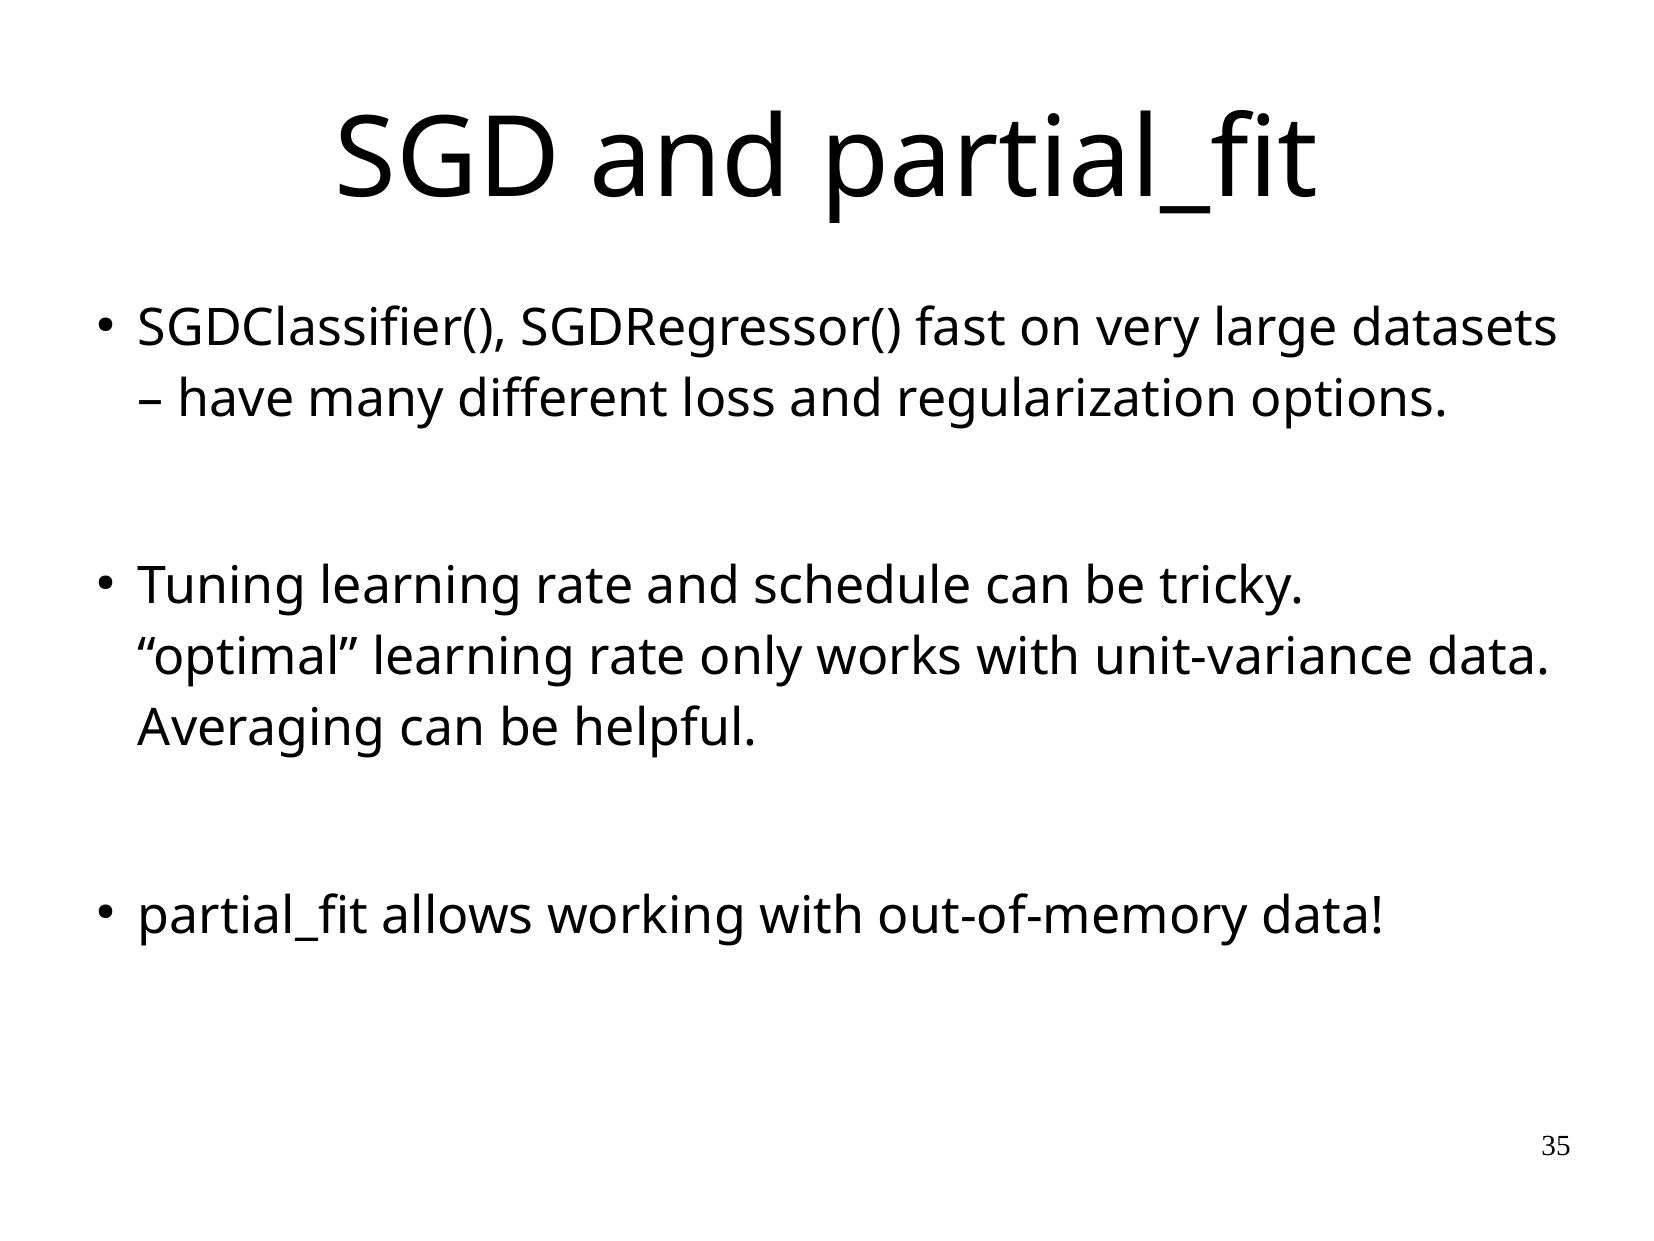

# SGD and partial_fit
SGDClassifier(), SGDRegressor() fast on very large datasets – have many different loss and regularization options.
Tuning learning rate and schedule can be tricky.
“optimal” learning rate only works with unit-variance data. Averaging can be helpful.
partial_fit allows working with out-of-memory data!
35